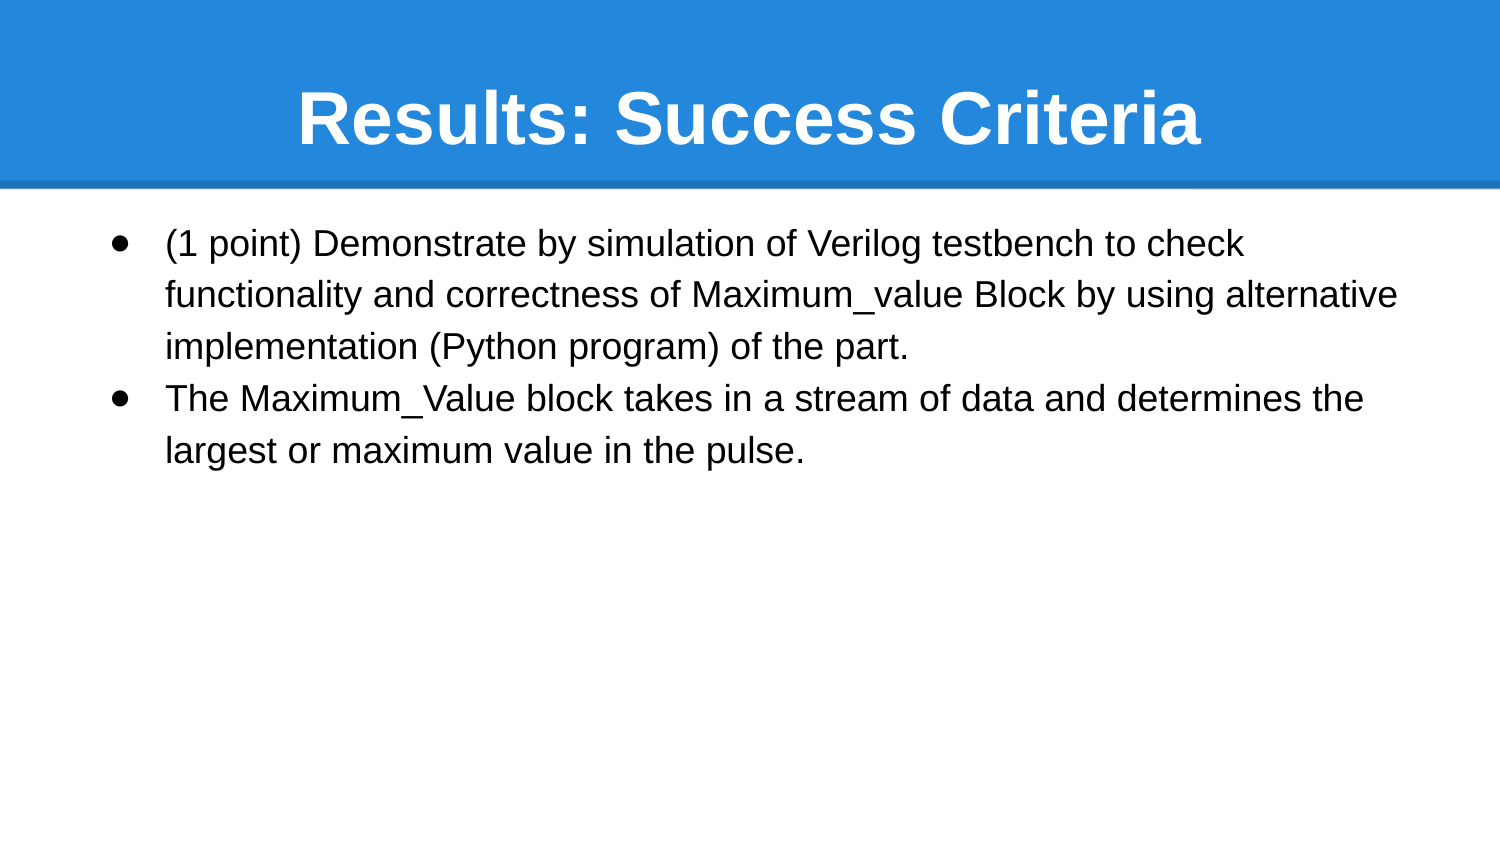

# Results: Success Criteria
(1 point) Demonstrate by simulation of Verilog testbench to check functionality and correctness of Maximum_value Block by using alternative implementation (Python program) of the part.
The Maximum_Value block takes in a stream of data and determines the largest or maximum value in the pulse.